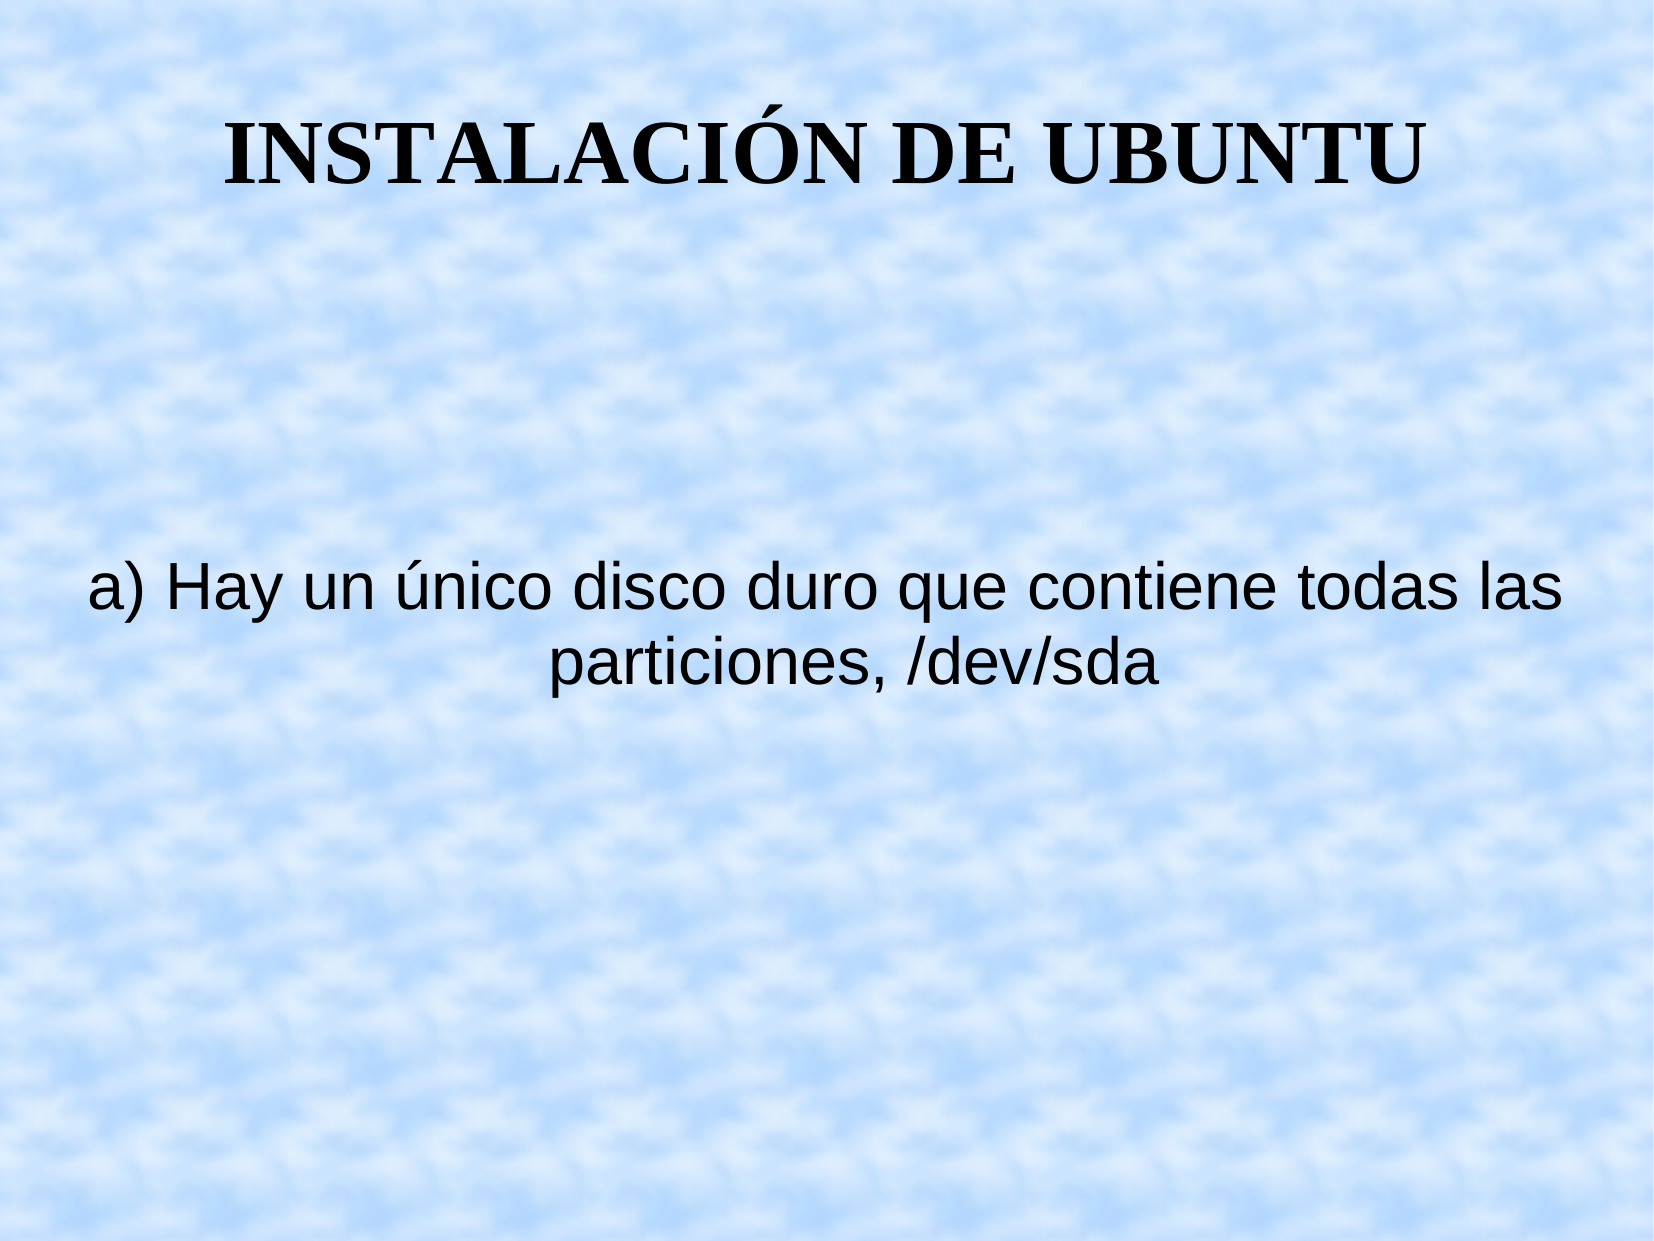

# INSTALACIÓN DE UBUNTU
a) Hay un único disco duro que contiene todas las particiones, /dev/sda